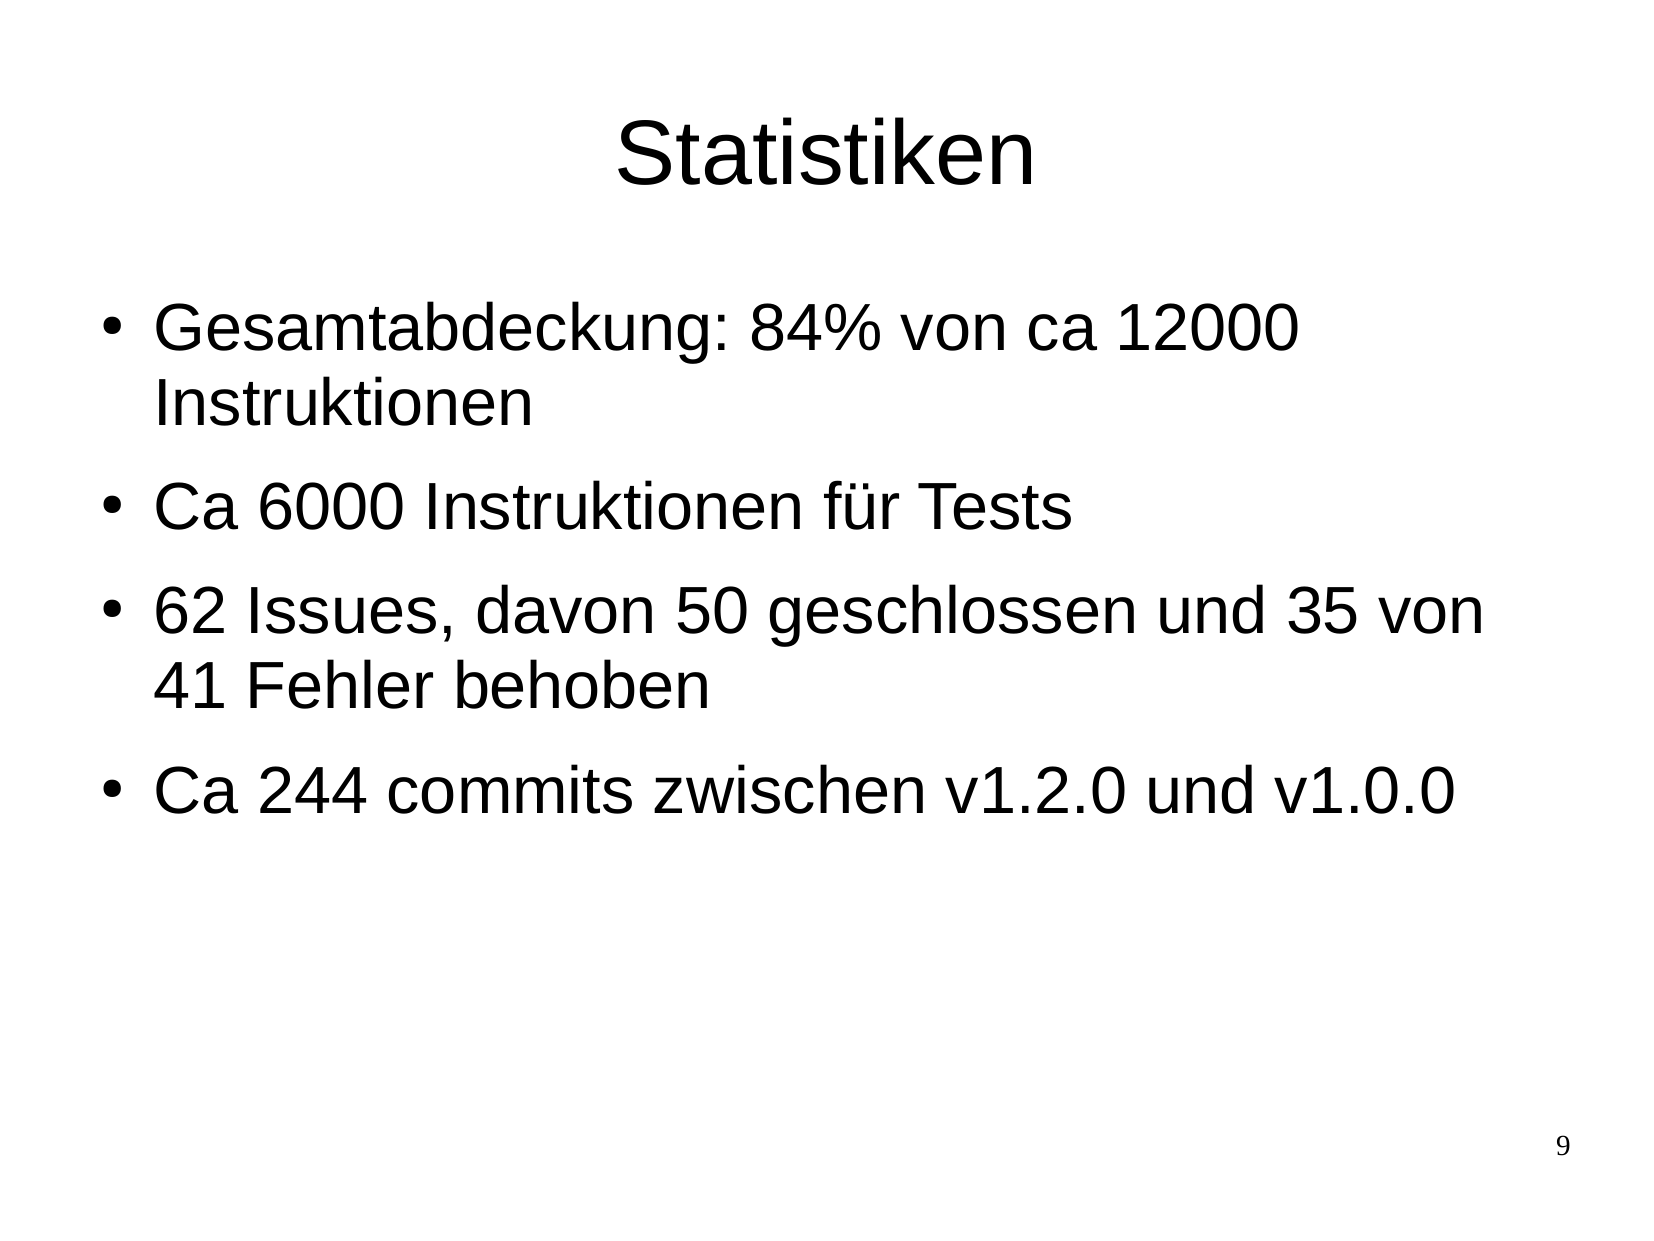

# Statistiken
Gesamtabdeckung: 84% von ca 12000 Instruktionen
Ca 6000 Instruktionen für Tests
62 Issues, davon 50 geschlossen und 35 von 41 Fehler behoben
Ca 244 commits zwischen v1.2.0 und v1.0.0
9